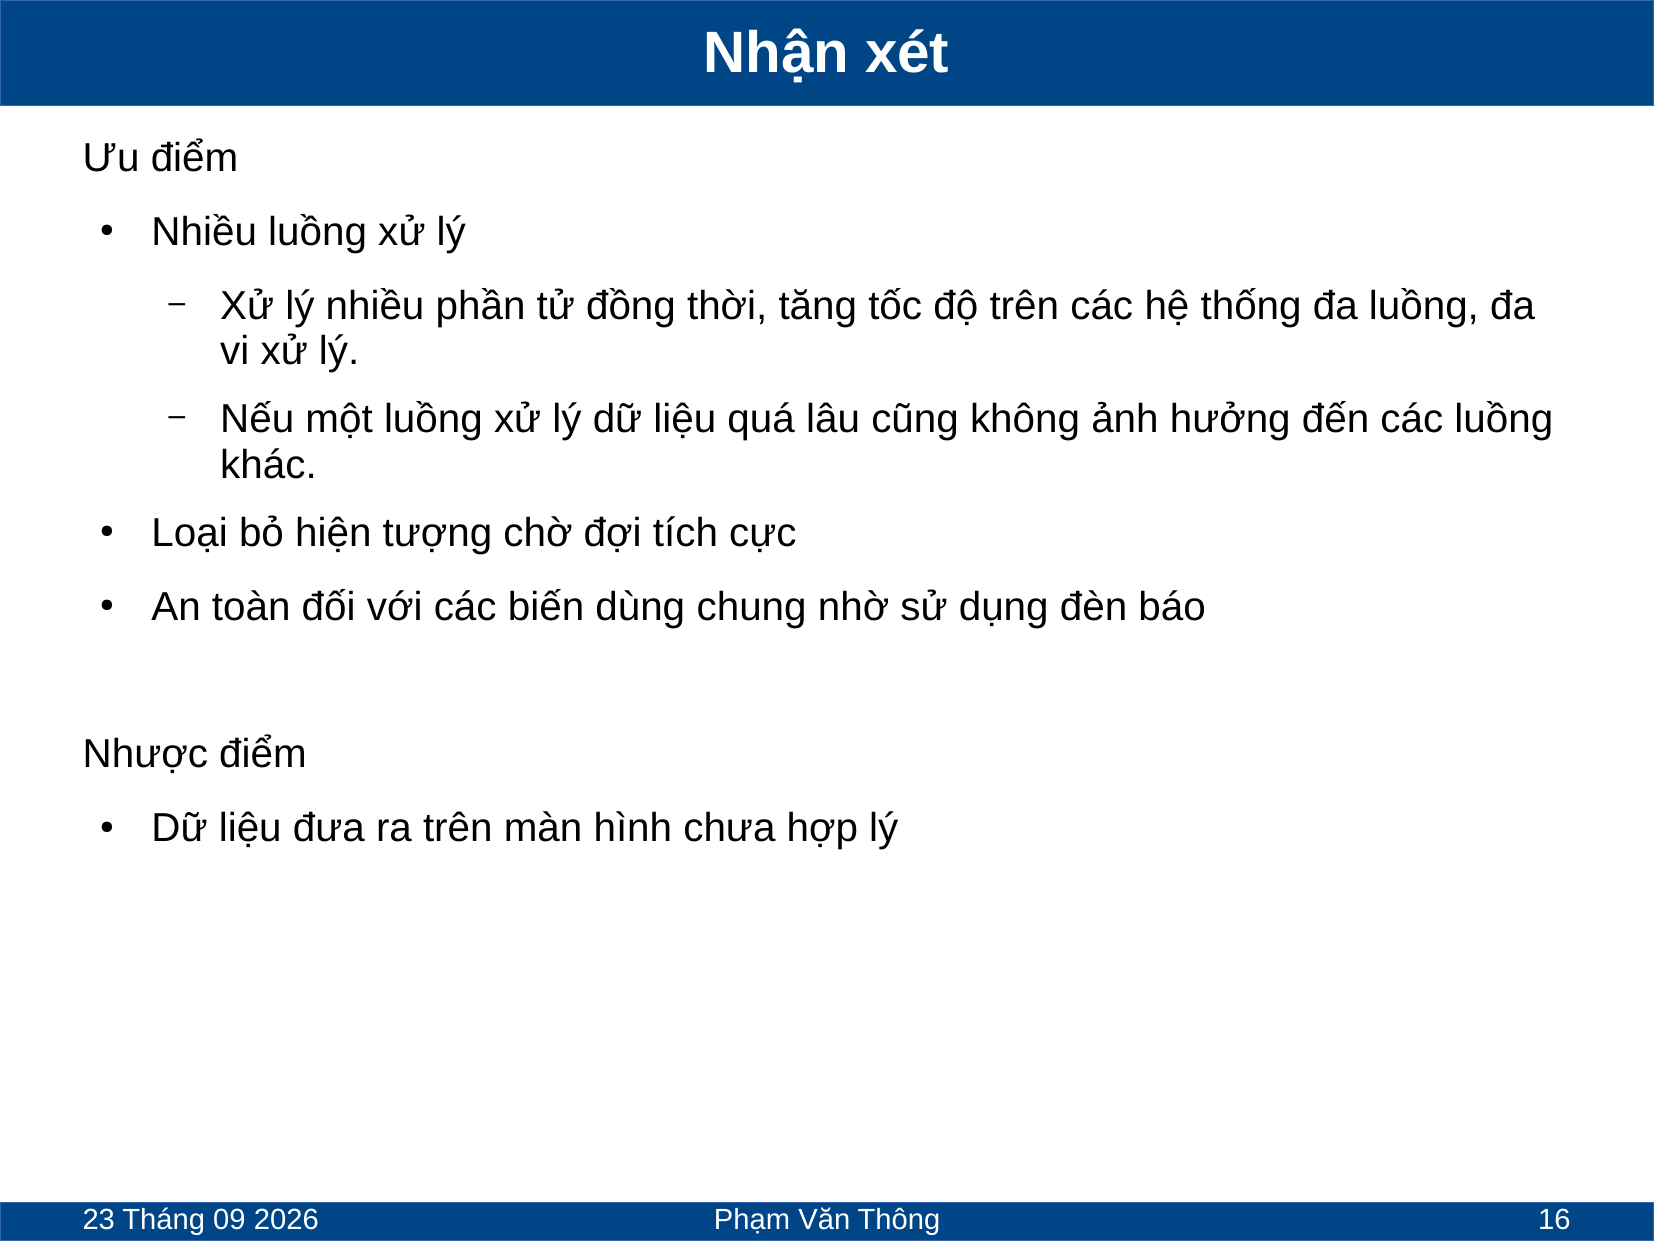

# Nhận xét
Ưu điểm
Nhiều luồng xử lý
Xử lý nhiều phần tử đồng thời, tăng tốc độ trên các hệ thống đa luồng, đa vi xử lý.
Nếu một luồng xử lý dữ liệu quá lâu cũng không ảnh hưởng đến các luồng khác.
Loại bỏ hiện tượng chờ đợi tích cực
An toàn đối với các biến dùng chung nhờ sử dụng đèn báo
Nhược điểm
Dữ liệu đưa ra trên màn hình chưa hợp lý
Phạm Văn Thông
16